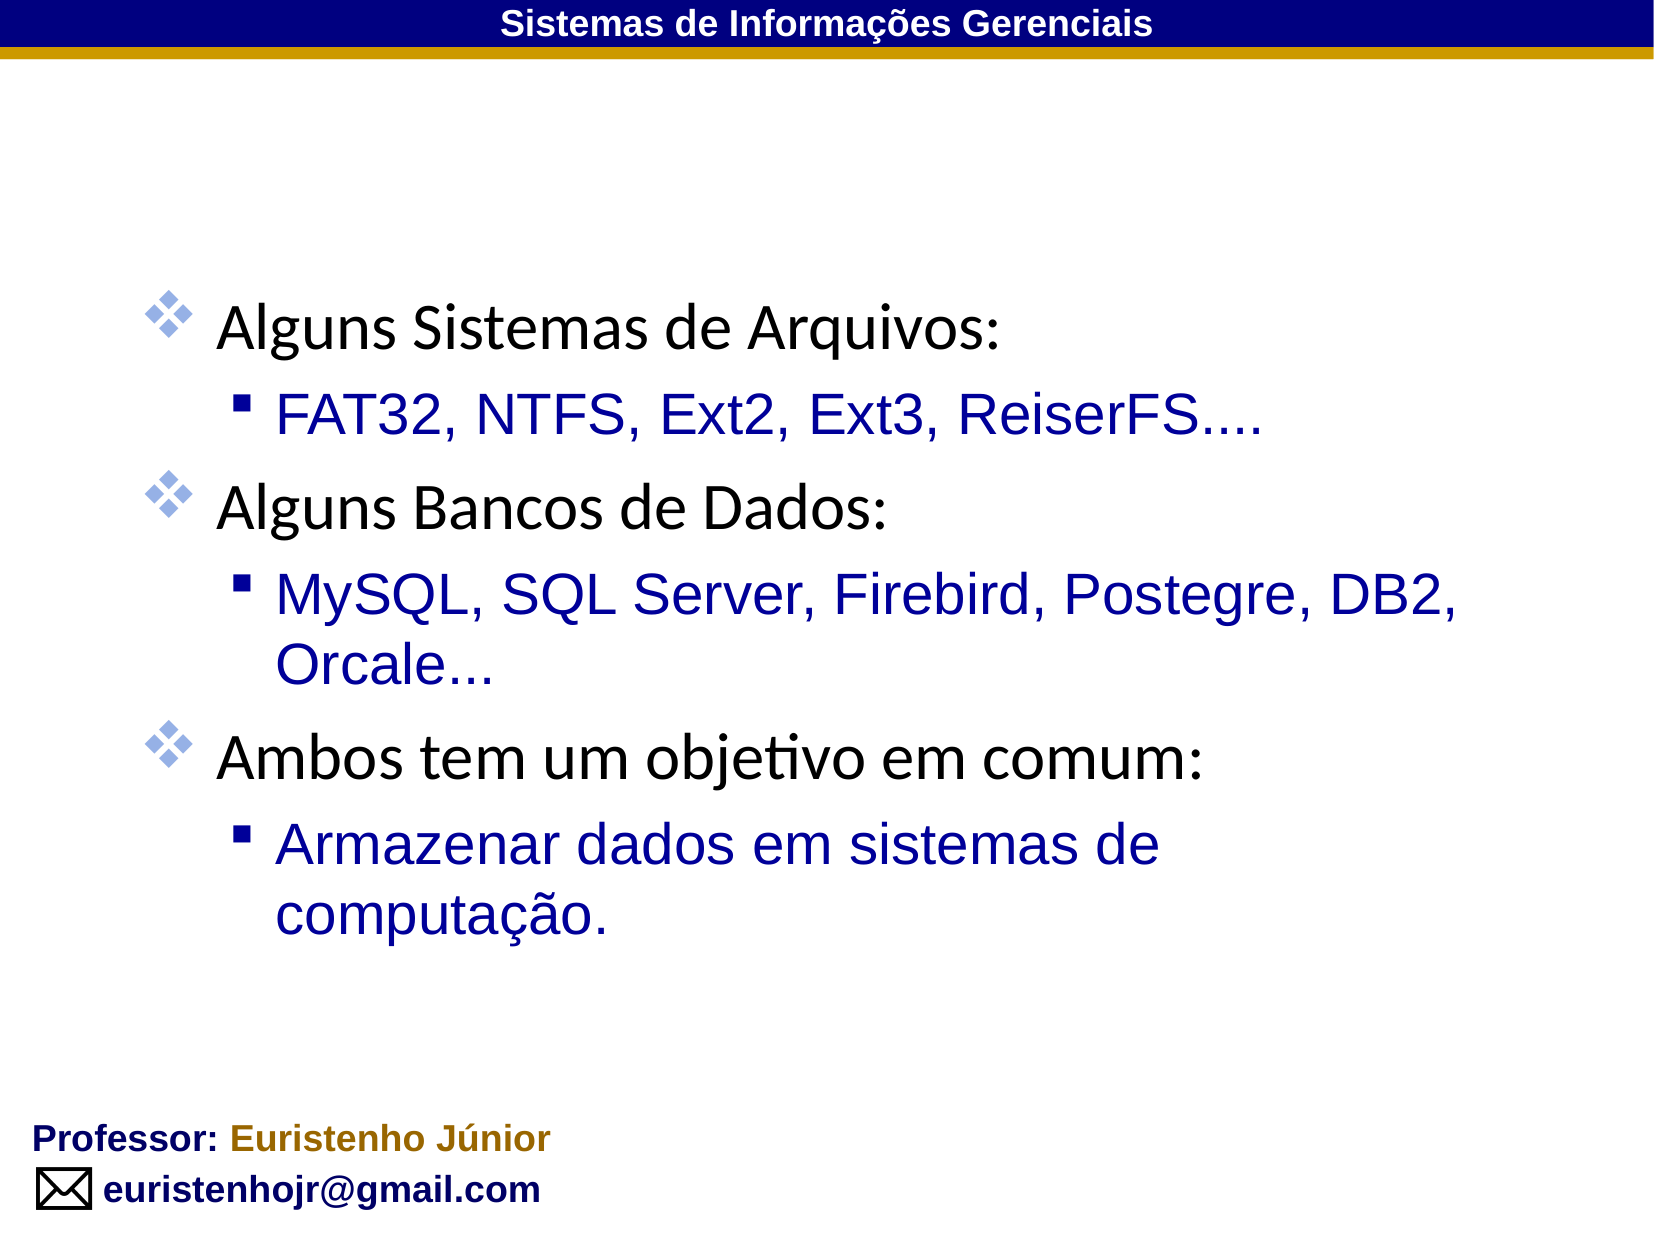

Empreendedorismo
Sistemas de Informações Gerenciais
# Alguns Sistemas de Arquivos:
FAT32, NTFS, Ext2, Ext3, ReiserFS....
Alguns Bancos de Dados:
MySQL, SQL Server, Firebird, Postegre, DB2, Orcale...
Ambos tem um objetivo em comum:
Armazenar dados em sistemas de computação.
Professor: Euristenho Júnior
euristenhojr@gmail.com